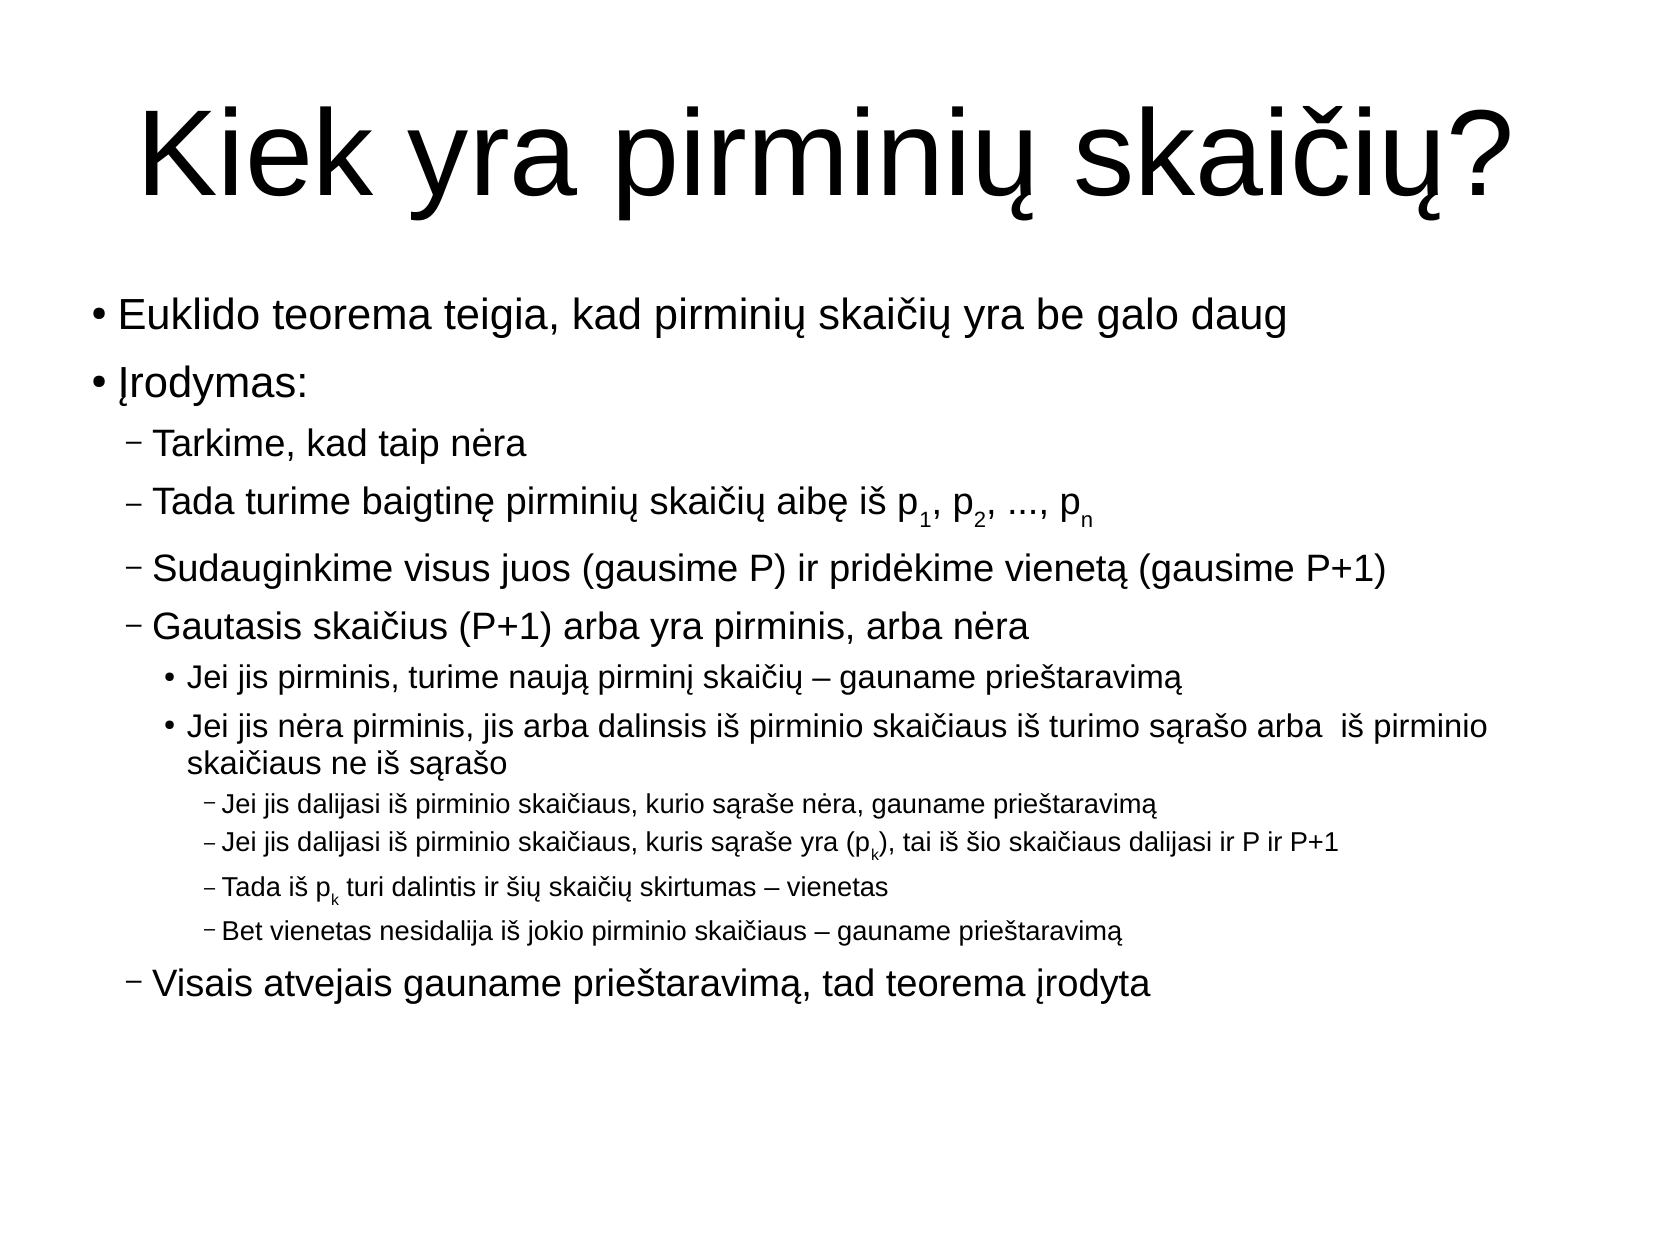

# Kiek yra pirminių skaičių?
Euklido teorema teigia, kad pirminių skaičių yra be galo daug
Įrodymas:
Tarkime, kad taip nėra
Tada turime baigtinę pirminių skaičių aibę iš p1, p2, ..., pn
Sudauginkime visus juos (gausime P) ir pridėkime vienetą (gausime P+1)
Gautasis skaičius (P+1) arba yra pirminis, arba nėra
Jei jis pirminis, turime naują pirminį skaičių – gauname prieštaravimą
Jei jis nėra pirminis, jis arba dalinsis iš pirminio skaičiaus iš turimo sąrašo arba iš pirminio skaičiaus ne iš sąrašo
Jei jis dalijasi iš pirminio skaičiaus, kurio sąraše nėra, gauname prieštaravimą
Jei jis dalijasi iš pirminio skaičiaus, kuris sąraše yra (pk), tai iš šio skaičiaus dalijasi ir P ir P+1
Tada iš pk turi dalintis ir šių skaičių skirtumas – vienetas
Bet vienetas nesidalija iš jokio pirminio skaičiaus – gauname prieštaravimą
Visais atvejais gauname prieštaravimą, tad teorema įrodyta